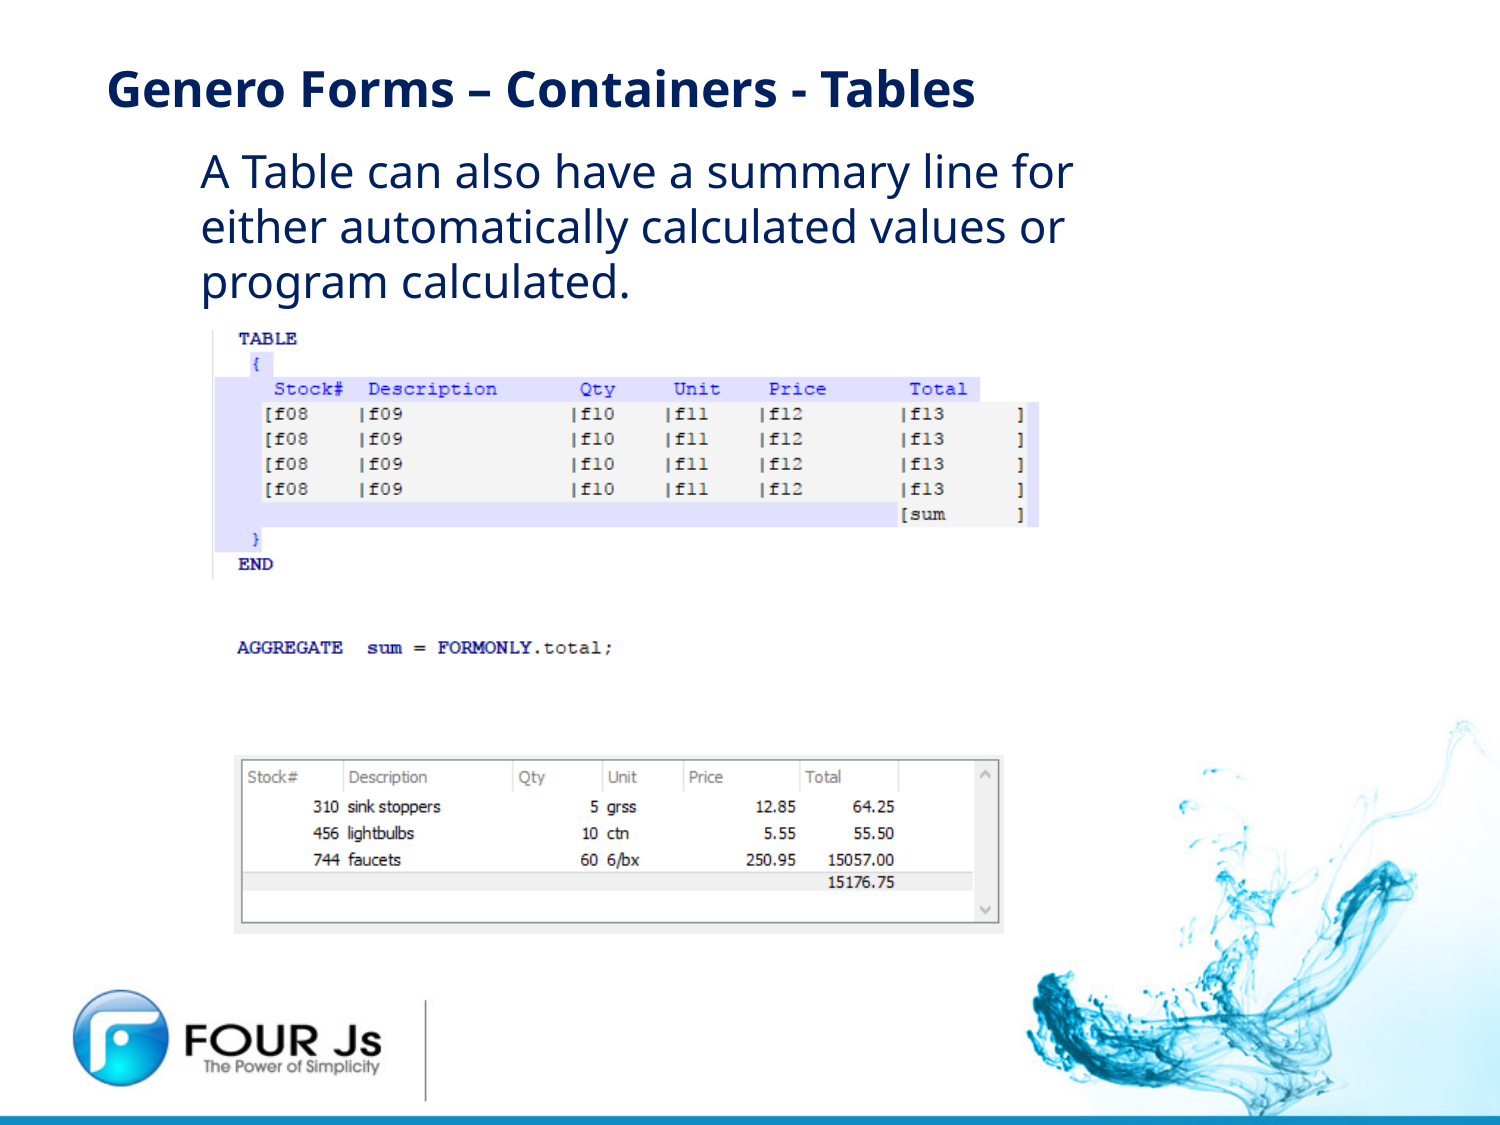

# Genero Forms – Containers - Tables
A Table can also have a summary line for either automatically calculated values or program calculated.